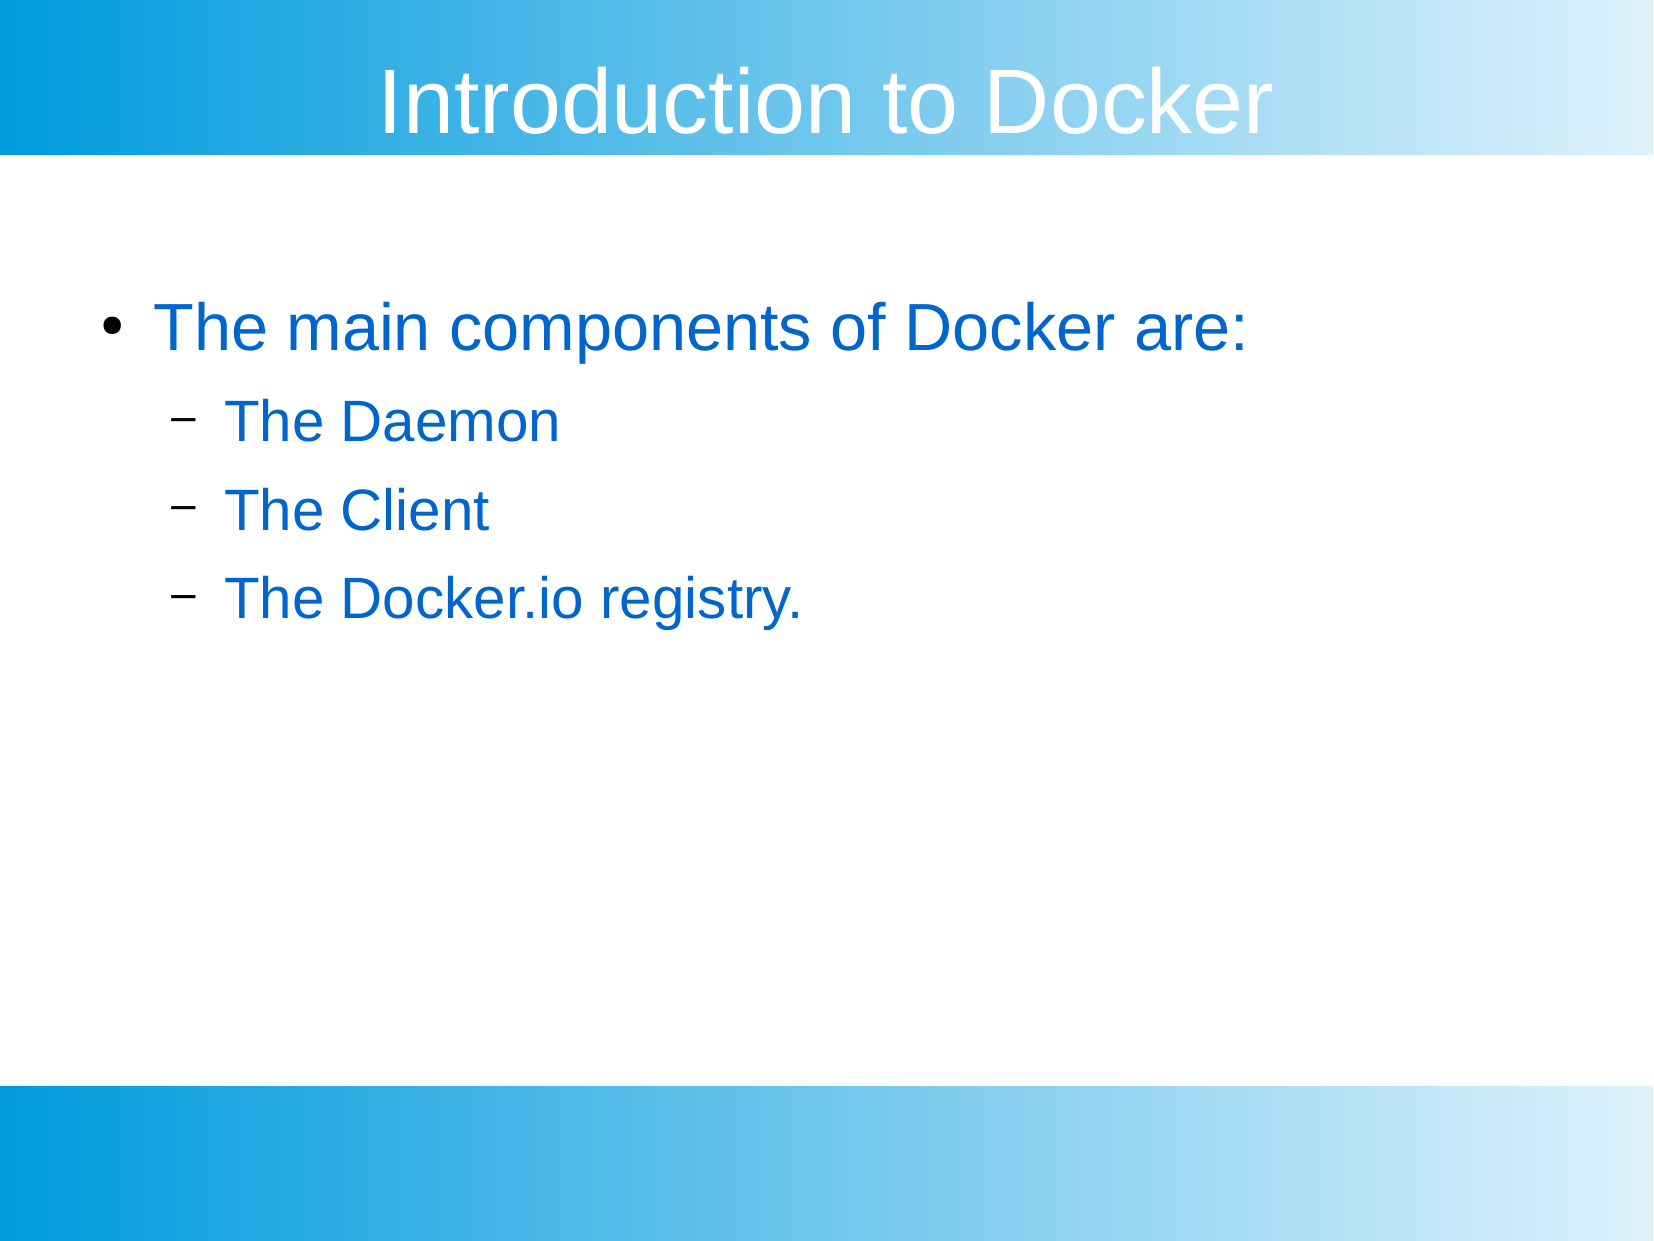

# Introduction to Docker
The main components of Docker are:
The Daemon
The Client
The Docker.io registry.